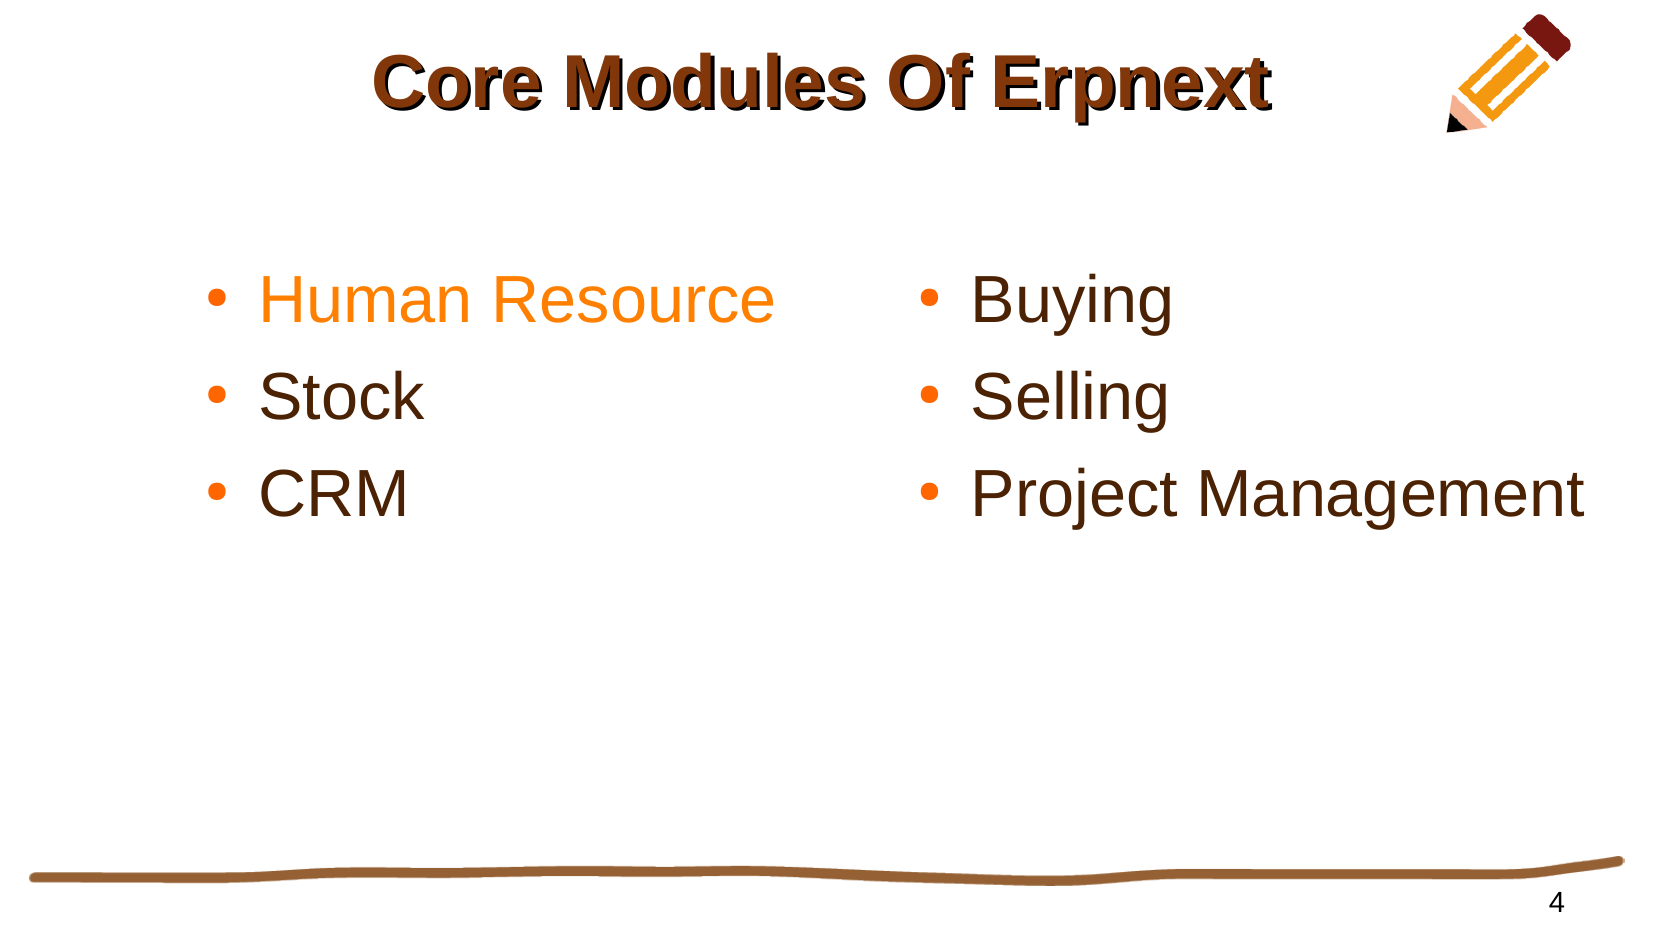

# Core Modules Of Erpnext
Human Resource
Stock
CRM
Buying
Selling
Project Management
4